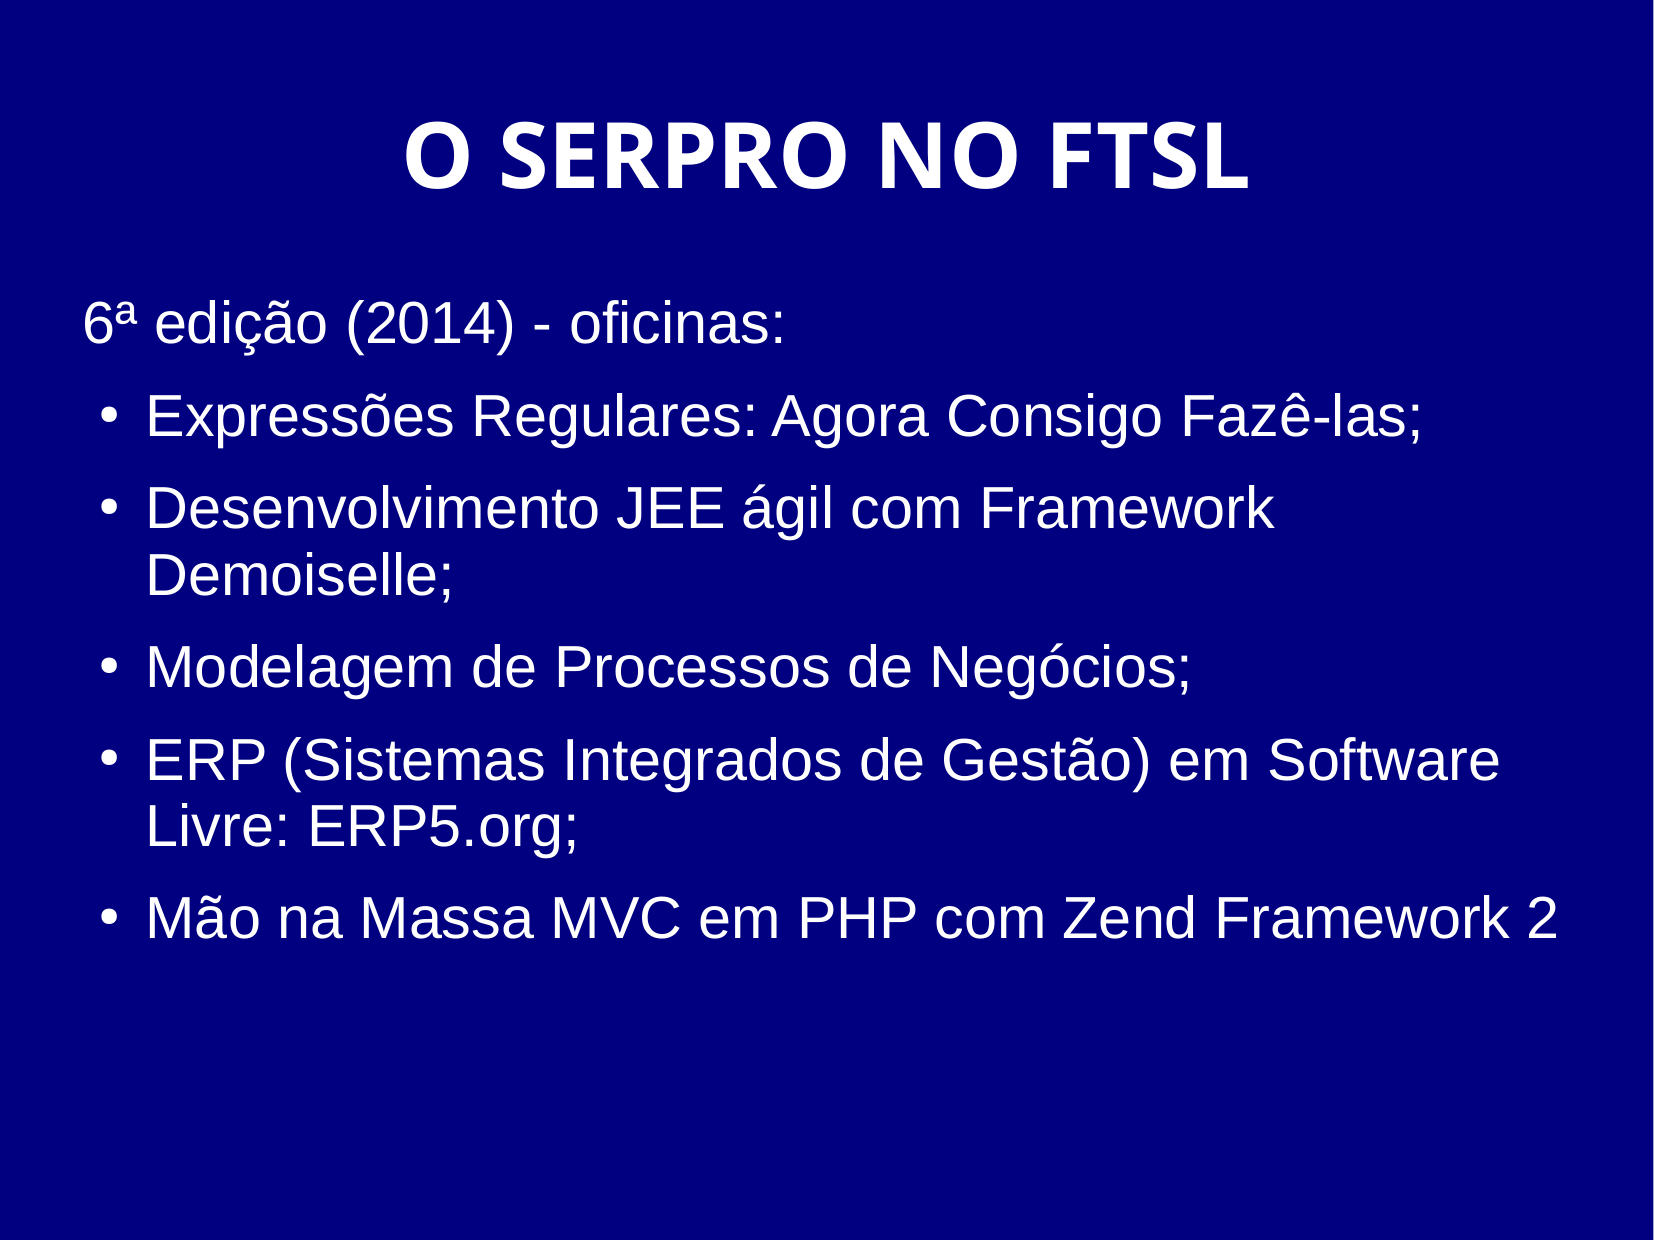

# O SERPRO NO FTSL
6ª edição (2014) - oficinas:
Expressões Regulares: Agora Consigo Fazê-las;
Desenvolvimento JEE ágil com Framework Demoiselle;
Modelagem de Processos de Negócios;
ERP (Sistemas Integrados de Gestão) em Software Livre: ERP5.org;
Mão na Massa MVC em PHP com Zend Framework 2